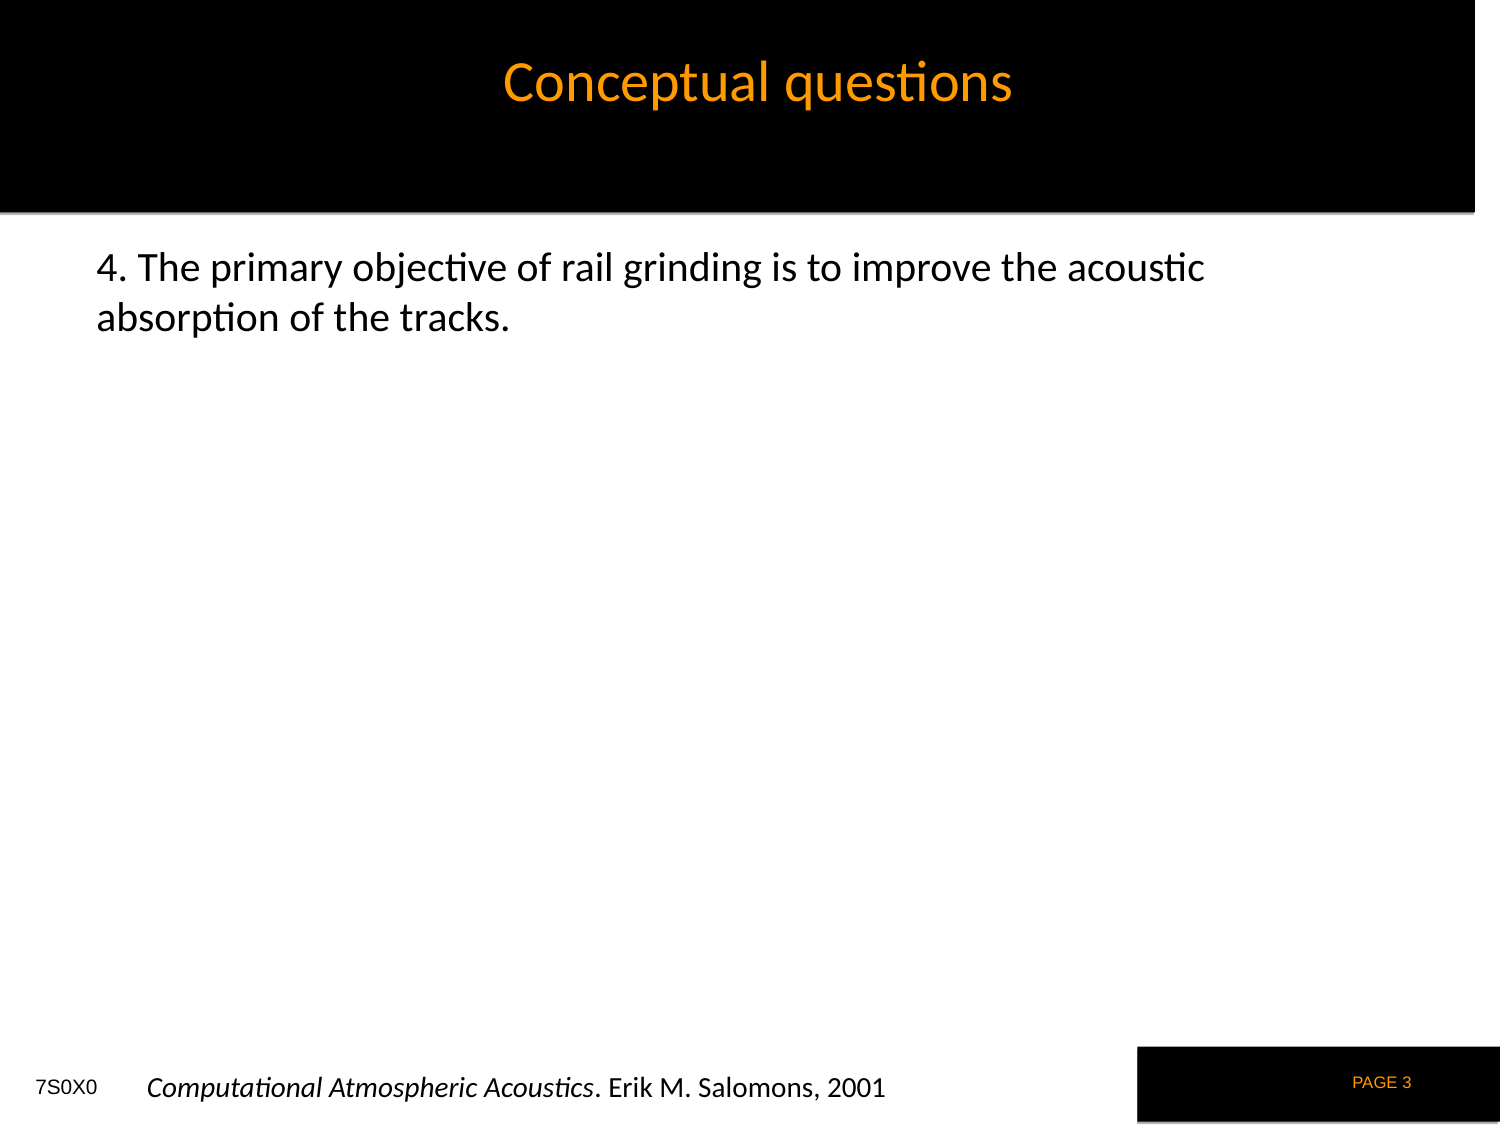

# Conceptual questions
4. The primary objective of rail grinding is to improve the acoustic absorption of the tracks.
PAGE 3
Computational Atmospheric Acoustics. Erik M. Salomons, 2001
7S0X0
2017/02/09
PAGE